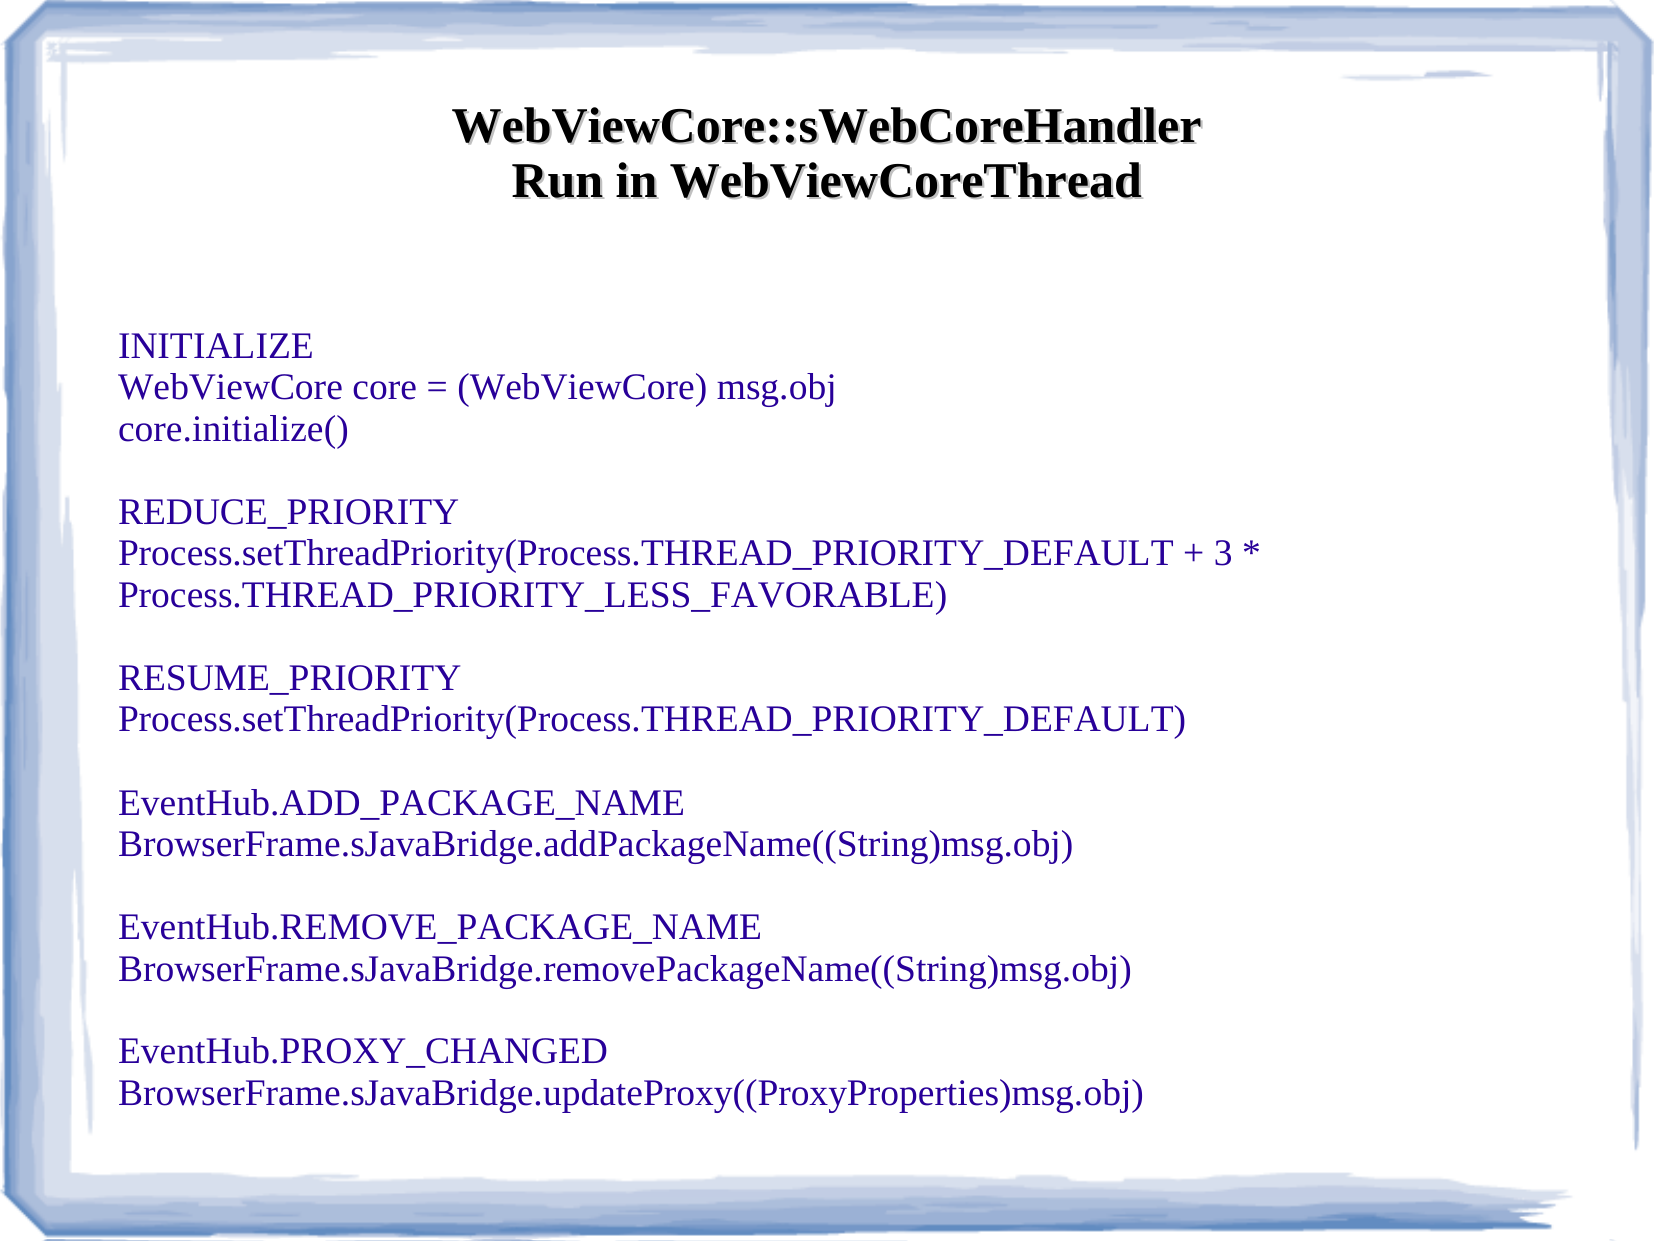

# WebViewCore::sWebCoreHandler Run in WebViewCoreThread
INITIALIZE
WebViewCore core = (WebViewCore) msg.obj
core.initialize()
REDUCE_PRIORITY
Process.setThreadPriority(Process.THREAD_PRIORITY_DEFAULT + 3 * Process.THREAD_PRIORITY_LESS_FAVORABLE)
RESUME_PRIORITY
Process.setThreadPriority(Process.THREAD_PRIORITY_DEFAULT)
EventHub.ADD_PACKAGE_NAME
BrowserFrame.sJavaBridge.addPackageName((String)msg.obj)
EventHub.REMOVE_PACKAGE_NAME
BrowserFrame.sJavaBridge.removePackageName((String)msg.obj)
EventHub.PROXY_CHANGED
BrowserFrame.sJavaBridge.updateProxy((ProxyProperties)msg.obj)